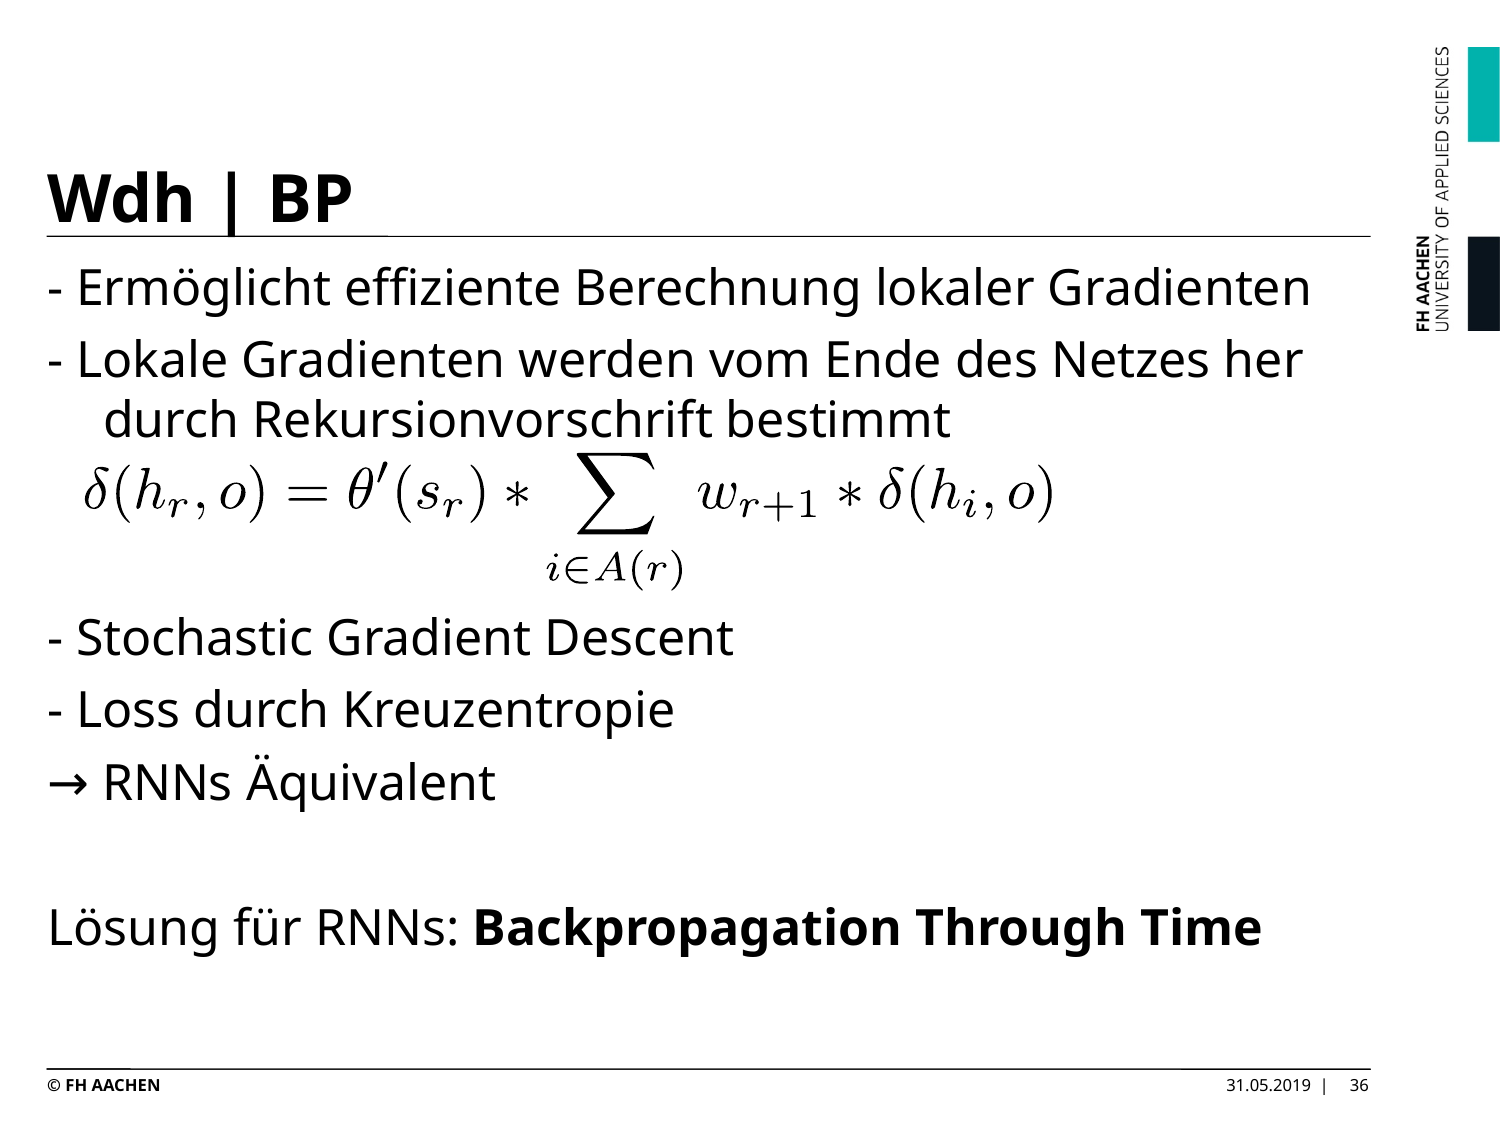

# Wdh | BP
- Ermöglicht effiziente Berechnung lokaler Gradienten
- Lokale Gradienten werden vom Ende des Netzes her durch Rekursionvorschrift bestimmt
- Stochastic Gradient Descent
- Loss durch Kreuzentropie
→ RNNs Äquivalent
Lösung für RNNs: Backpropagation Through Time
31.05.2019
36